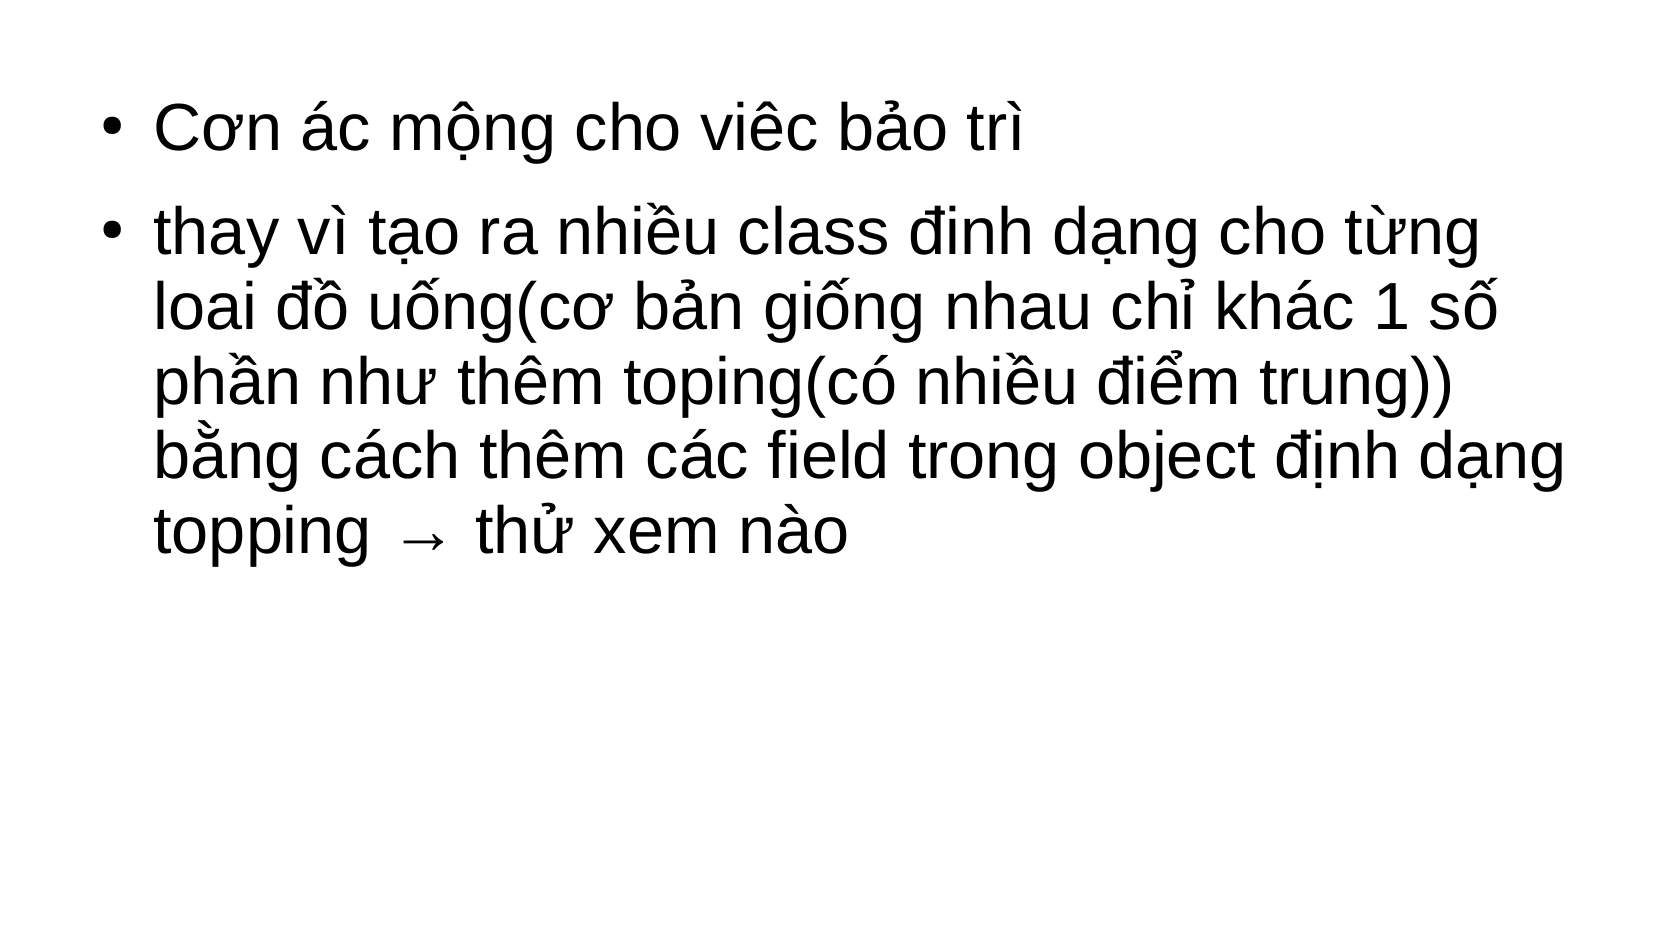

# Cơn ác mộng cho viêc bảo trì
thay vì tạo ra nhiều class đinh dạng cho từng loai đồ uống(cơ bản giống nhau chỉ khác 1 số phần như thêm toping(có nhiều điểm trung)) bằng cách thêm các field trong object định dạng topping → thử xem nào